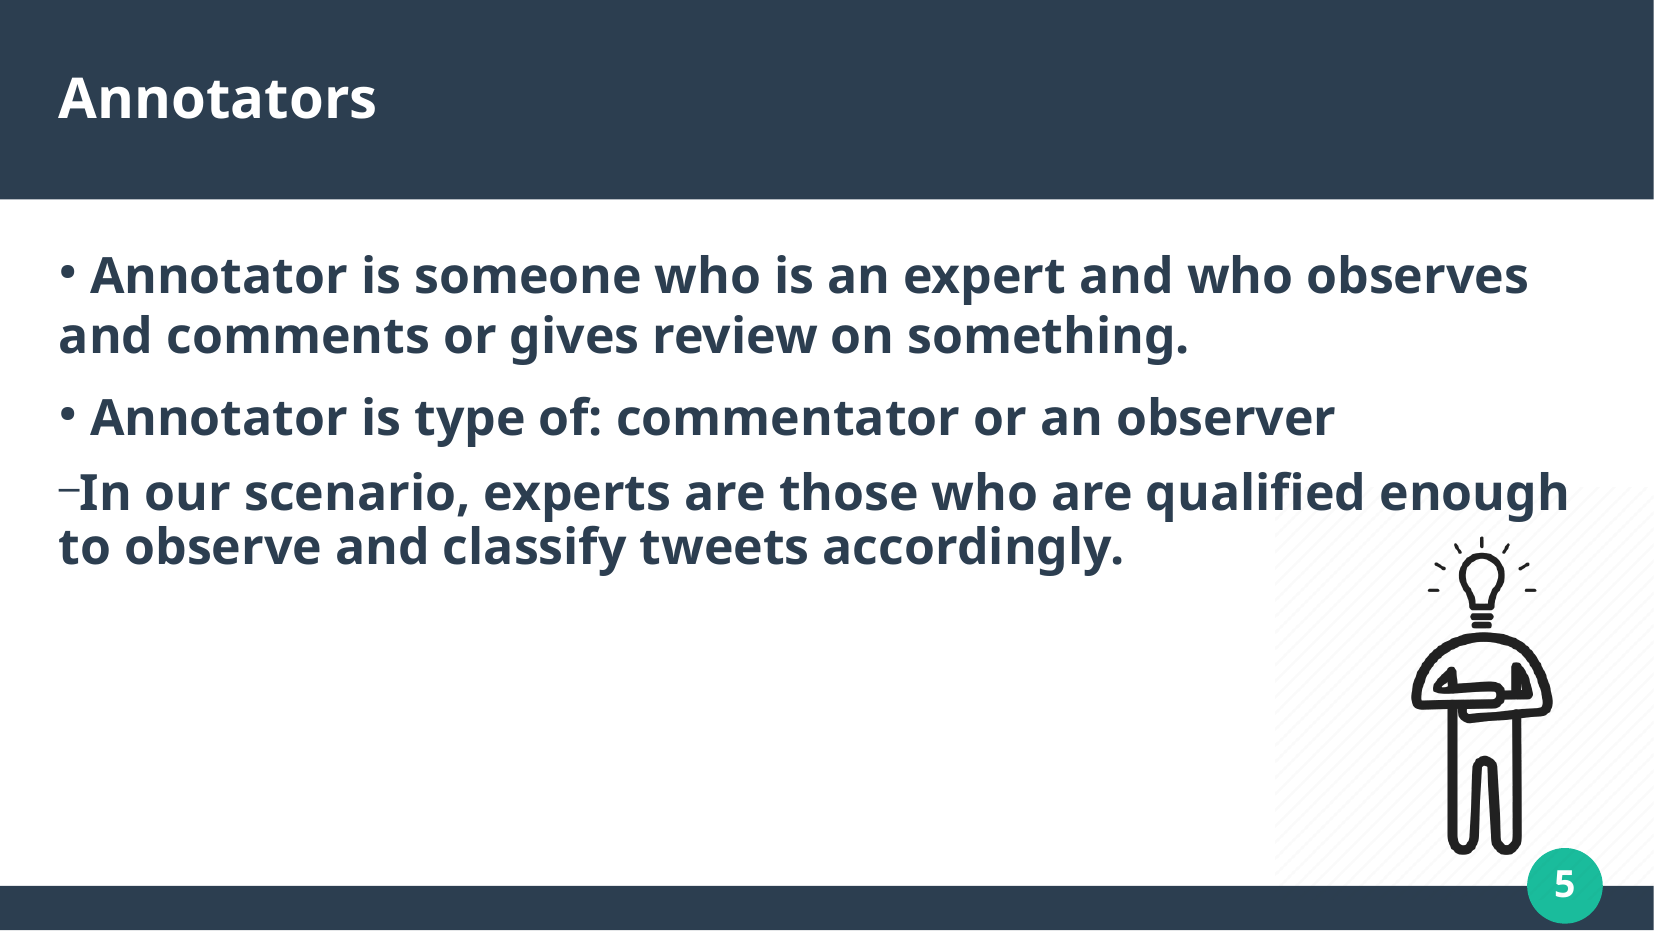

# Annotators
 Annotator is someone who is an expert and who observes and comments or gives review on something.
 Annotator is type of: commentator or an observer
In our scenario, experts are those who are qualified enough to observe and classify tweets accordingly.